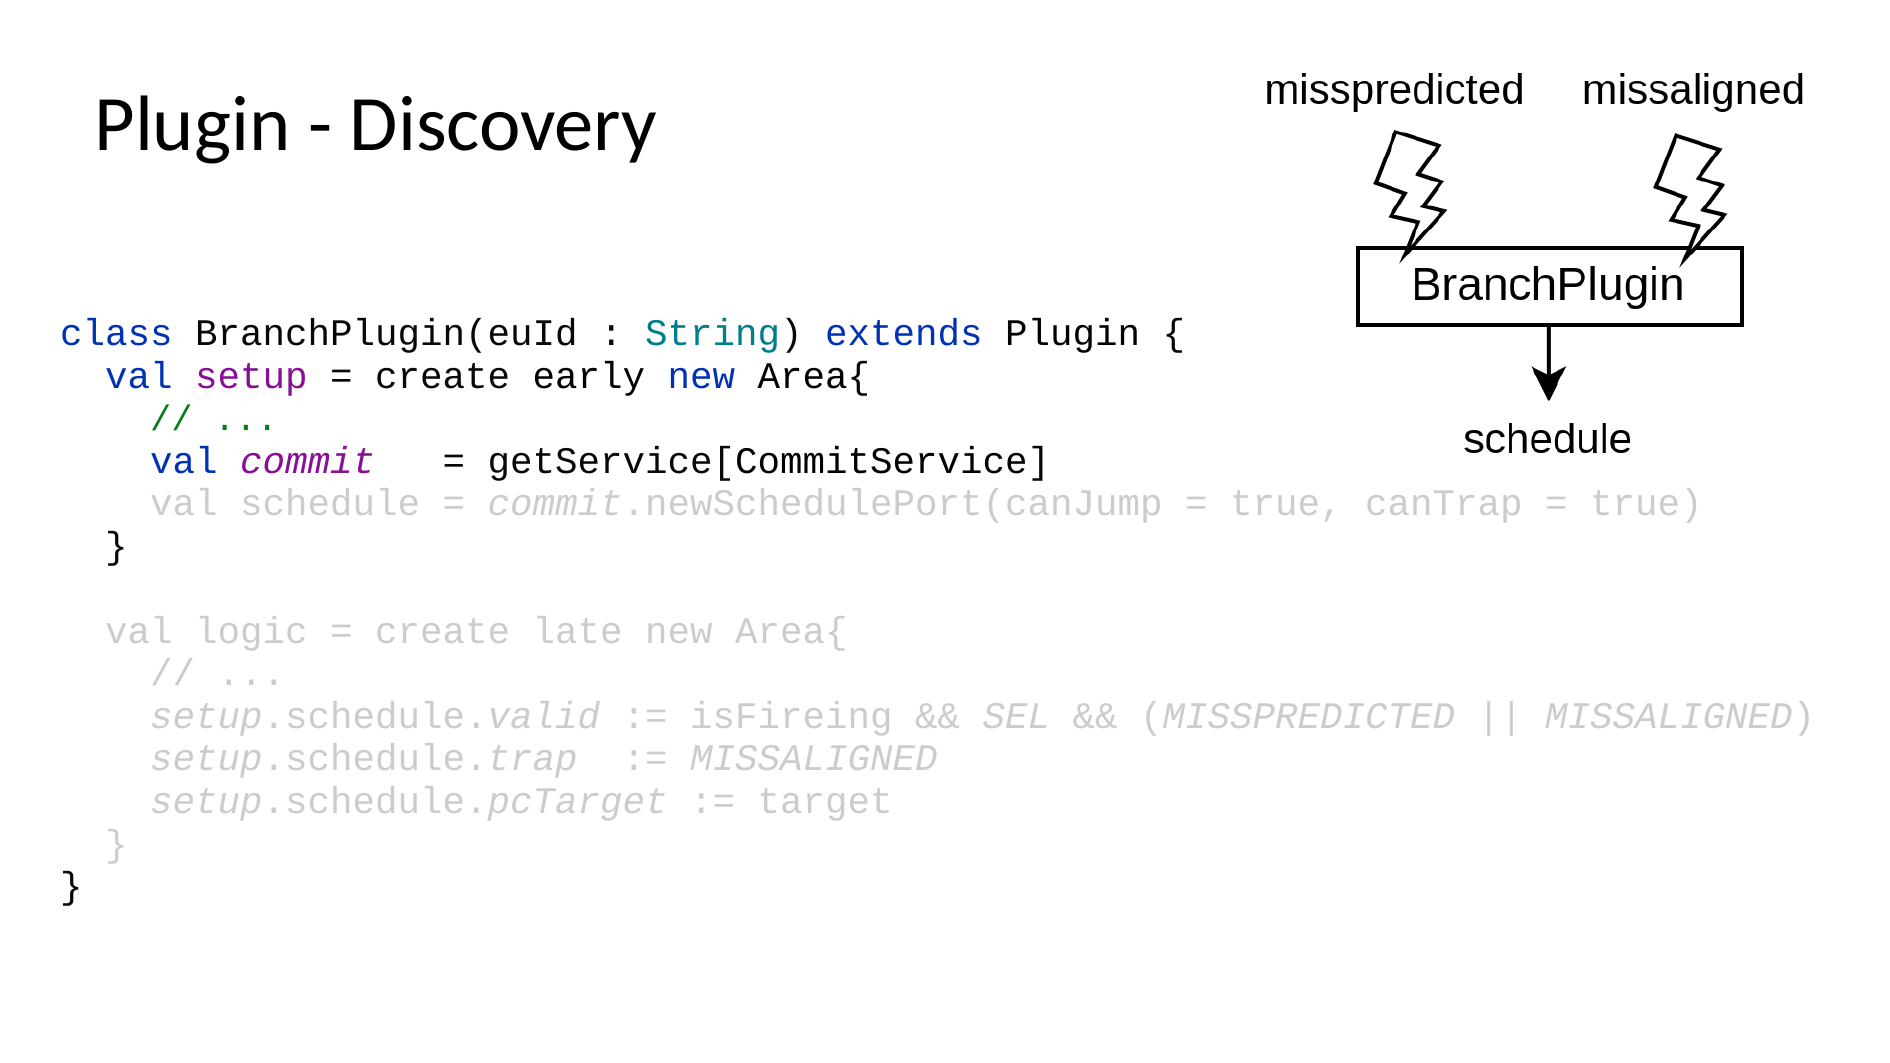

# Plugin - Discovery
class BranchPlugin(euId : String) extends Plugin {
 val setup = create early new Area{
 // ...
 val commit = getService[CommitService]
 val schedule = commit.newSchedulePort(canJump = true, canTrap = true)
 }
 val logic = create late new Area{
 // ...
 setup.schedule.valid := isFireing && SEL && (MISSPREDICTED || MISSALIGNED)
 setup.schedule.trap := MISSALIGNED
 setup.schedule.pcTarget := target
 }
}